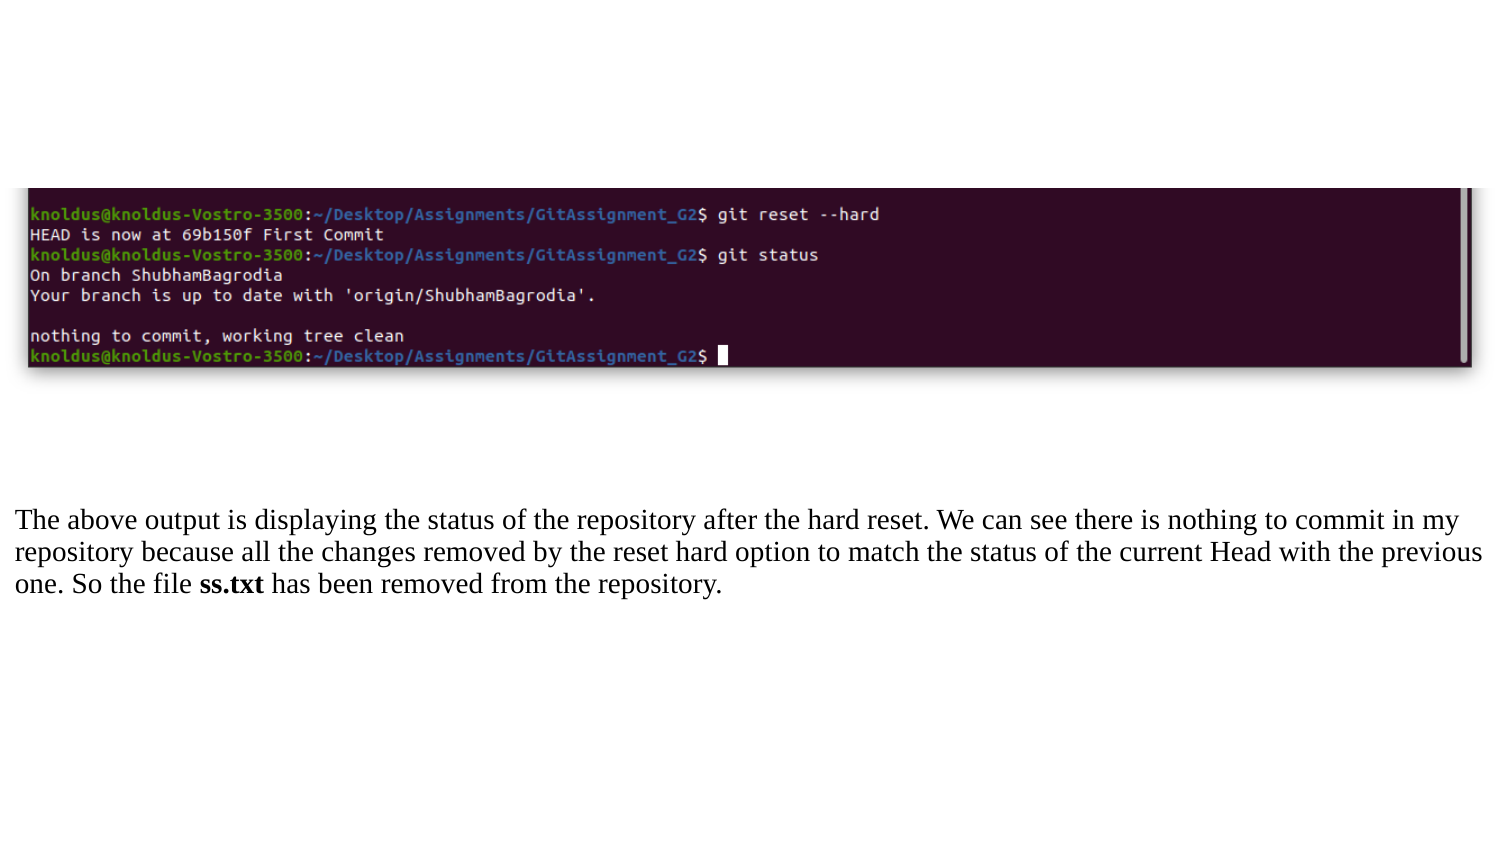

The above output is displaying the status of the repository after the hard reset. We can see there is nothing to commit in my repository because all the changes removed by the reset hard option to match the status of the current Head with the previous one. So the file ss.txt has been removed from the repository.